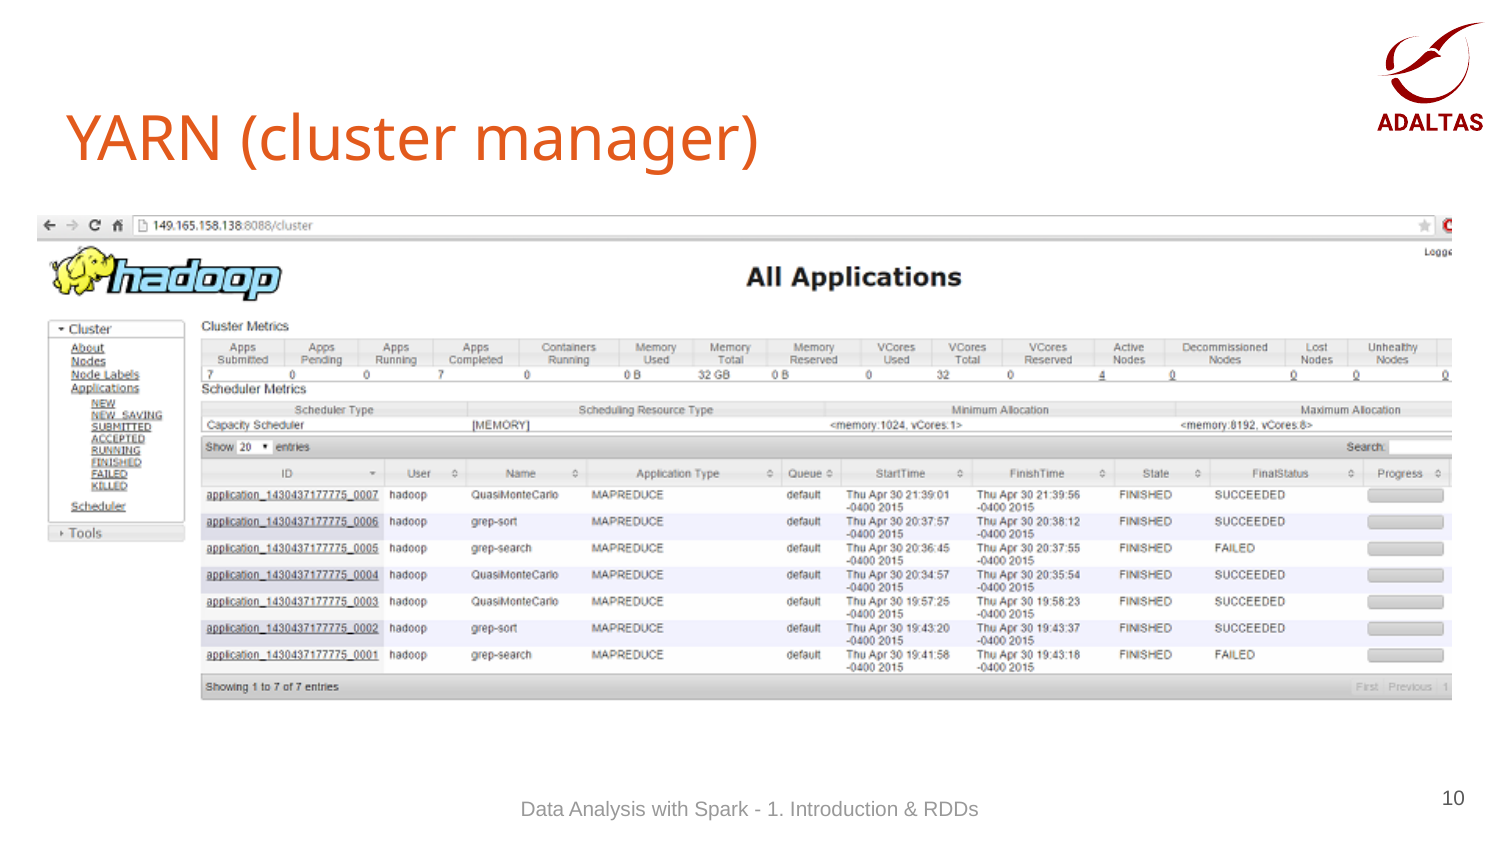

# YARN (cluster manager)
Data Analysis with Spark - 1. Introduction & RDDs